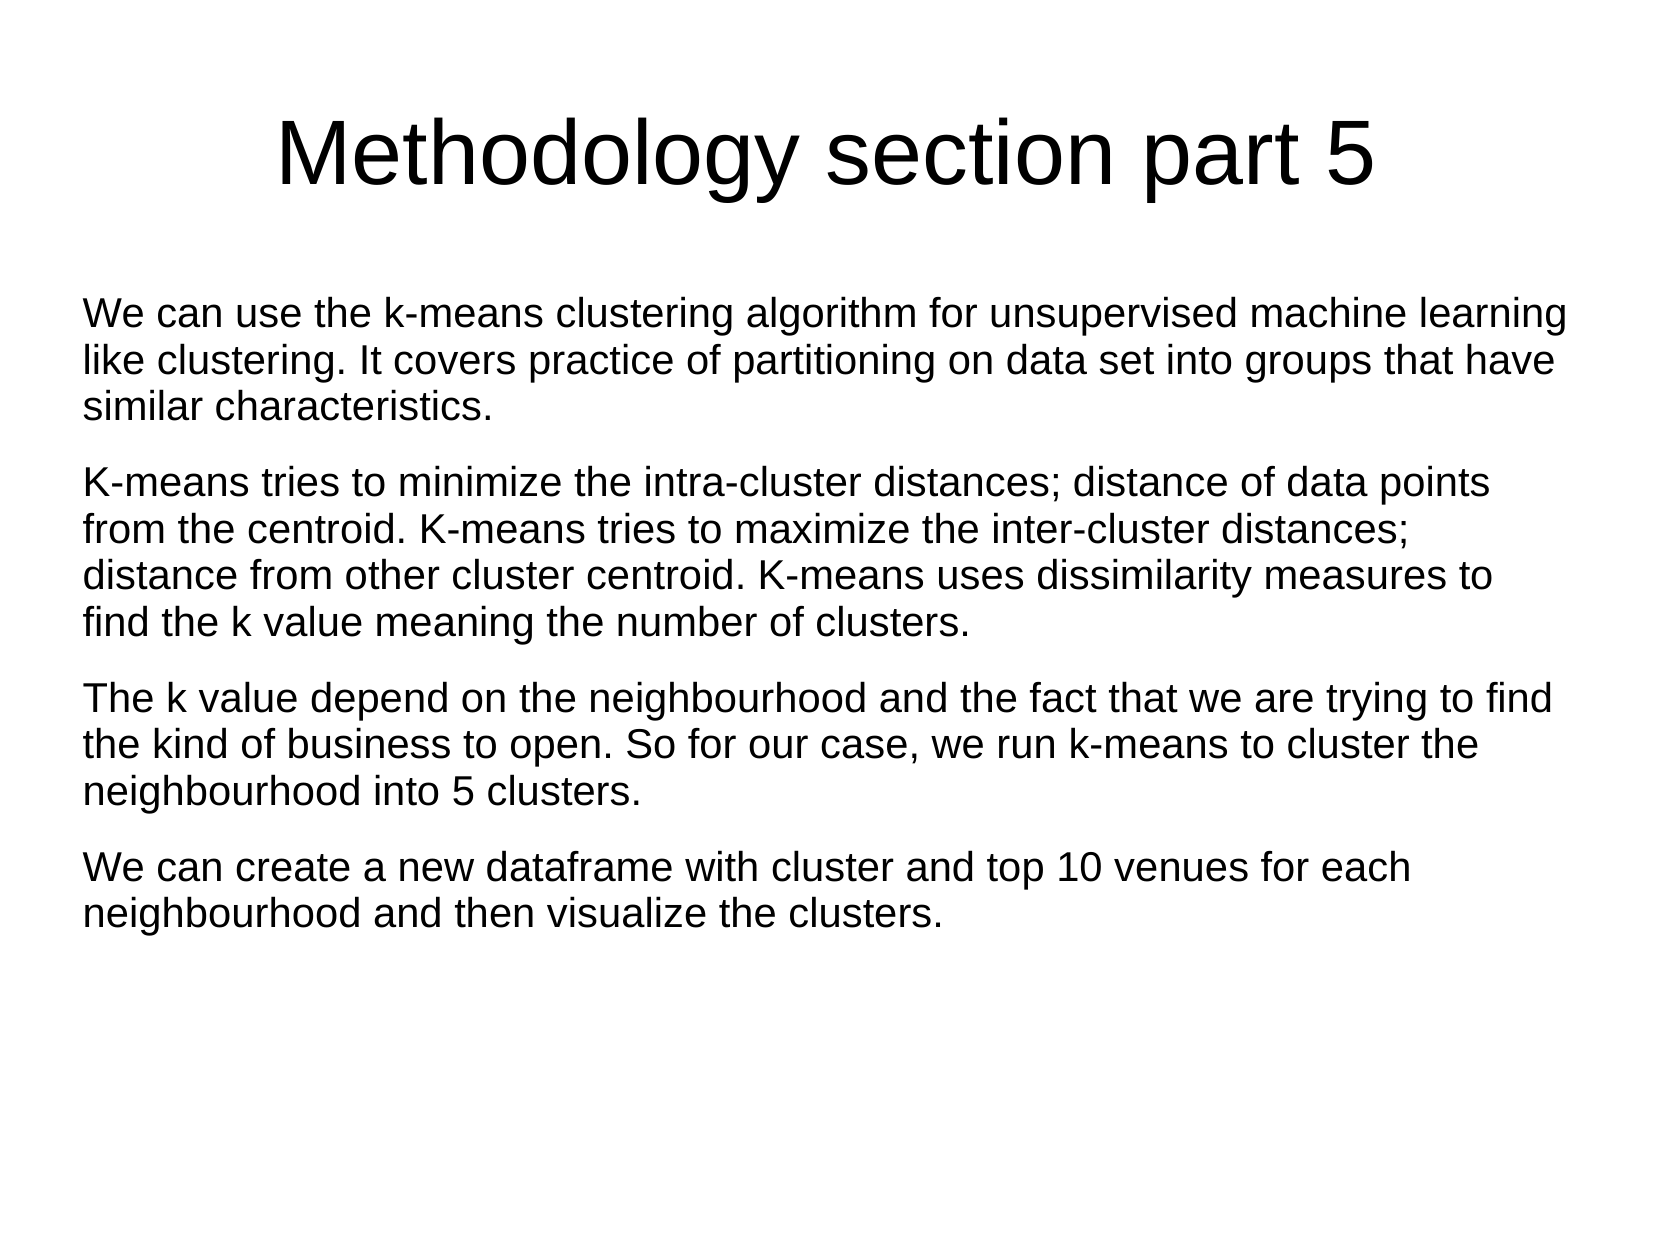

# Methodology section part 5
We can use the k-means clustering algorithm for unsupervised machine learning like clustering. It covers practice of partitioning on data set into groups that have similar characteristics.
K-means tries to minimize the intra-cluster distances; distance of data points from the centroid. K-means tries to maximize the inter-cluster distances; distance from other cluster centroid. K-means uses dissimilarity measures to find the k value meaning the number of clusters.
The k value depend on the neighbourhood and the fact that we are trying to find the kind of business to open. So for our case, we run k-means to cluster the neighbourhood into 5 clusters.
We can create a new dataframe with cluster and top 10 venues for each neighbourhood and then visualize the clusters.